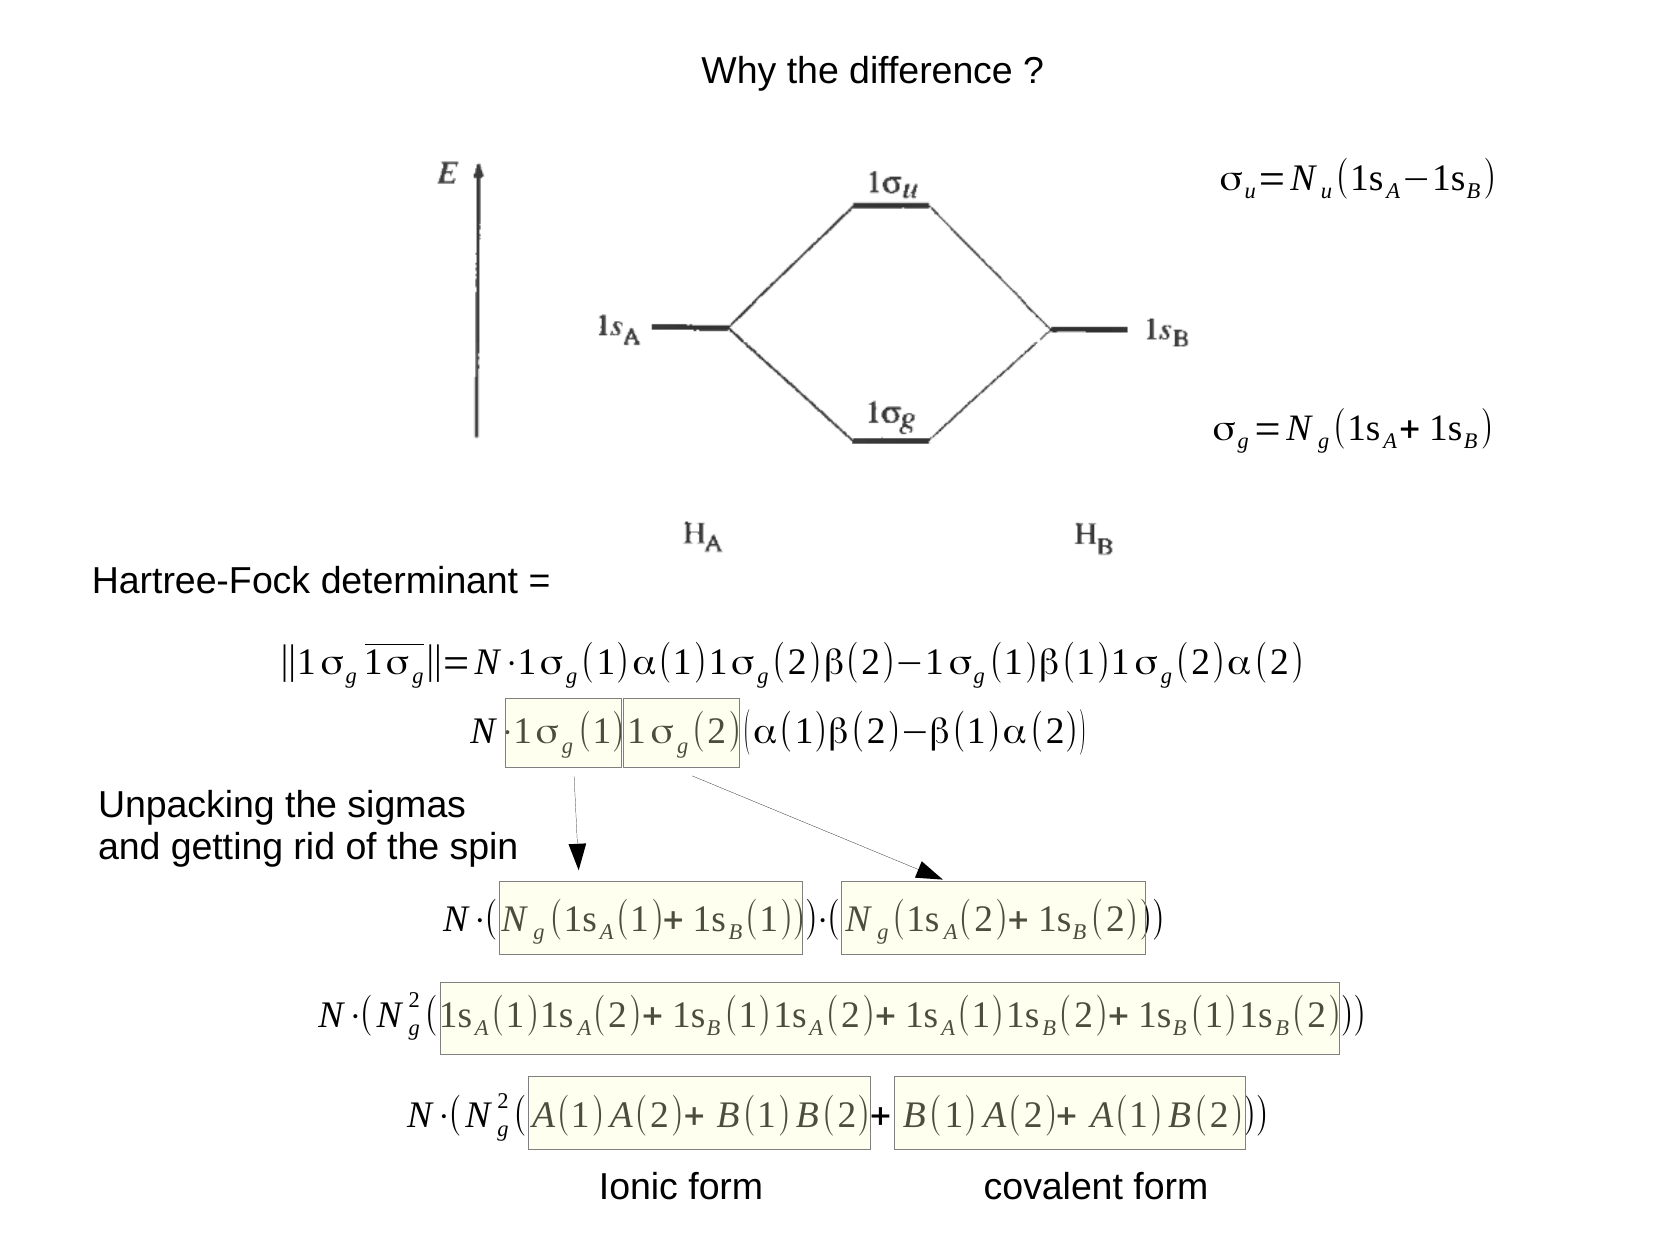

Why the difference ?
Hartree-Fock determinant =
Unpacking the sigmas
and getting rid of the spin
Ionic form
covalent form